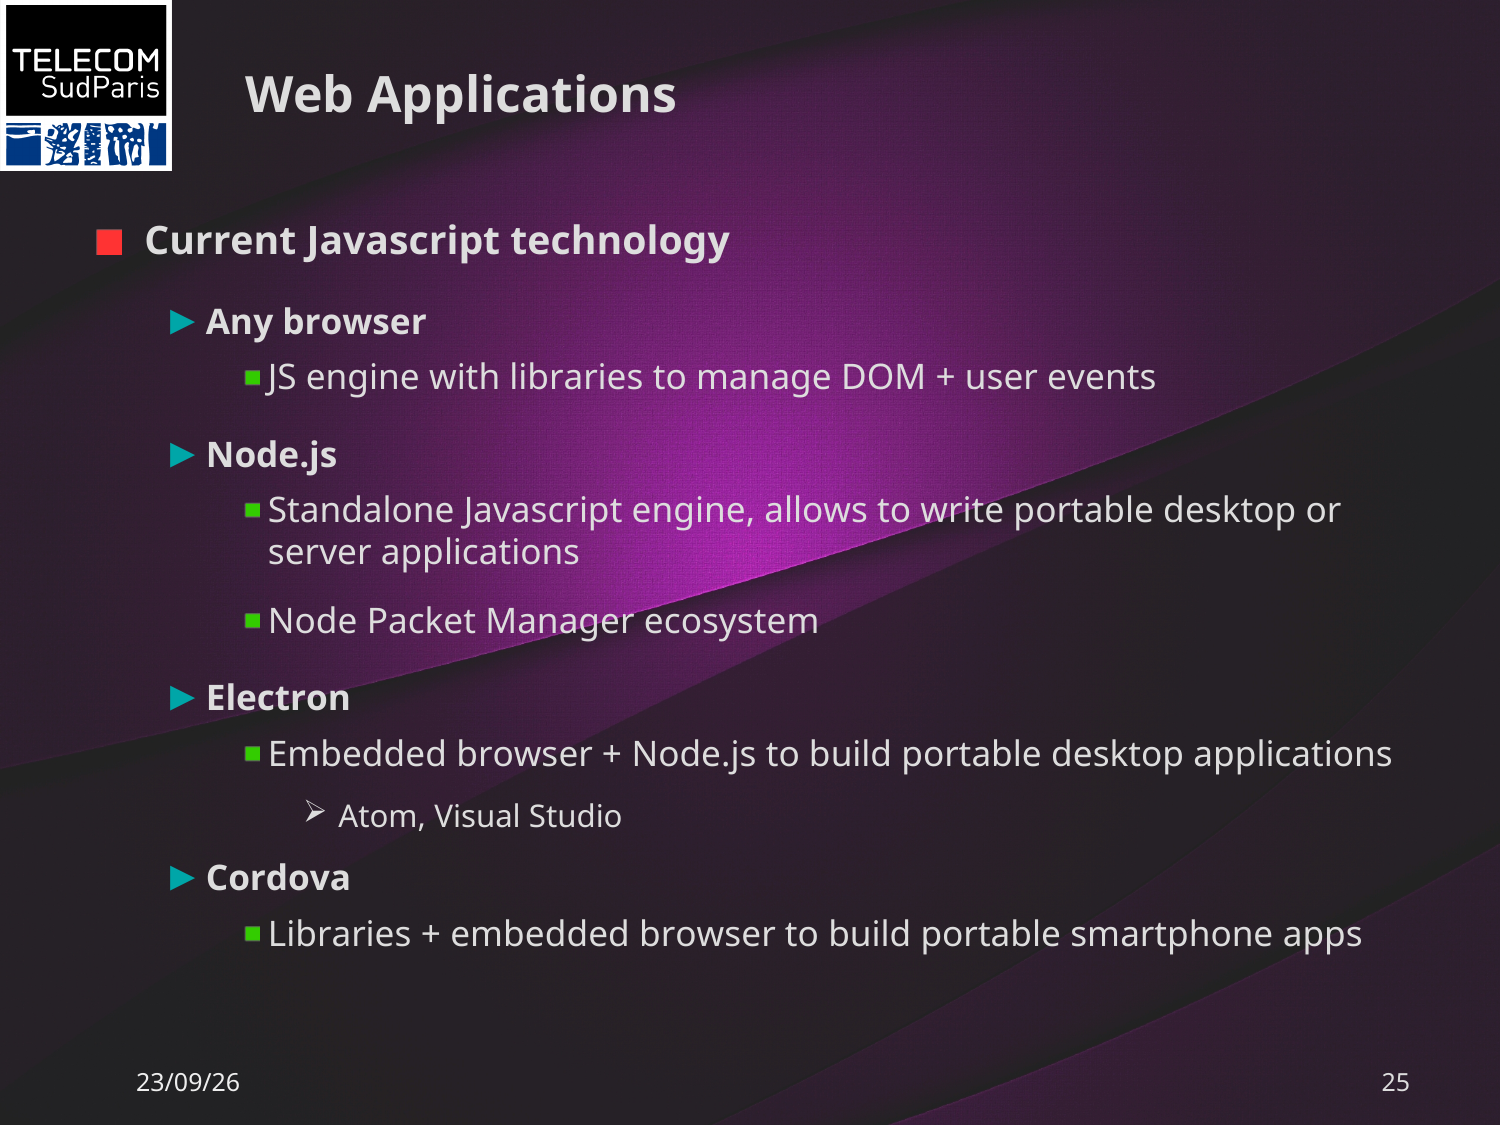

# Web Applications
Current Javascript technology
Any browser
JS engine with libraries to manage DOM + user events
Node.js
Standalone Javascript engine, allows to write portable desktop or server applications
Node Packet Manager ecosystem
Electron
Embedded browser + Node.js to build portable desktop applications
Atom, Visual Studio
Cordova
Libraries + embedded browser to build portable smartphone apps
25